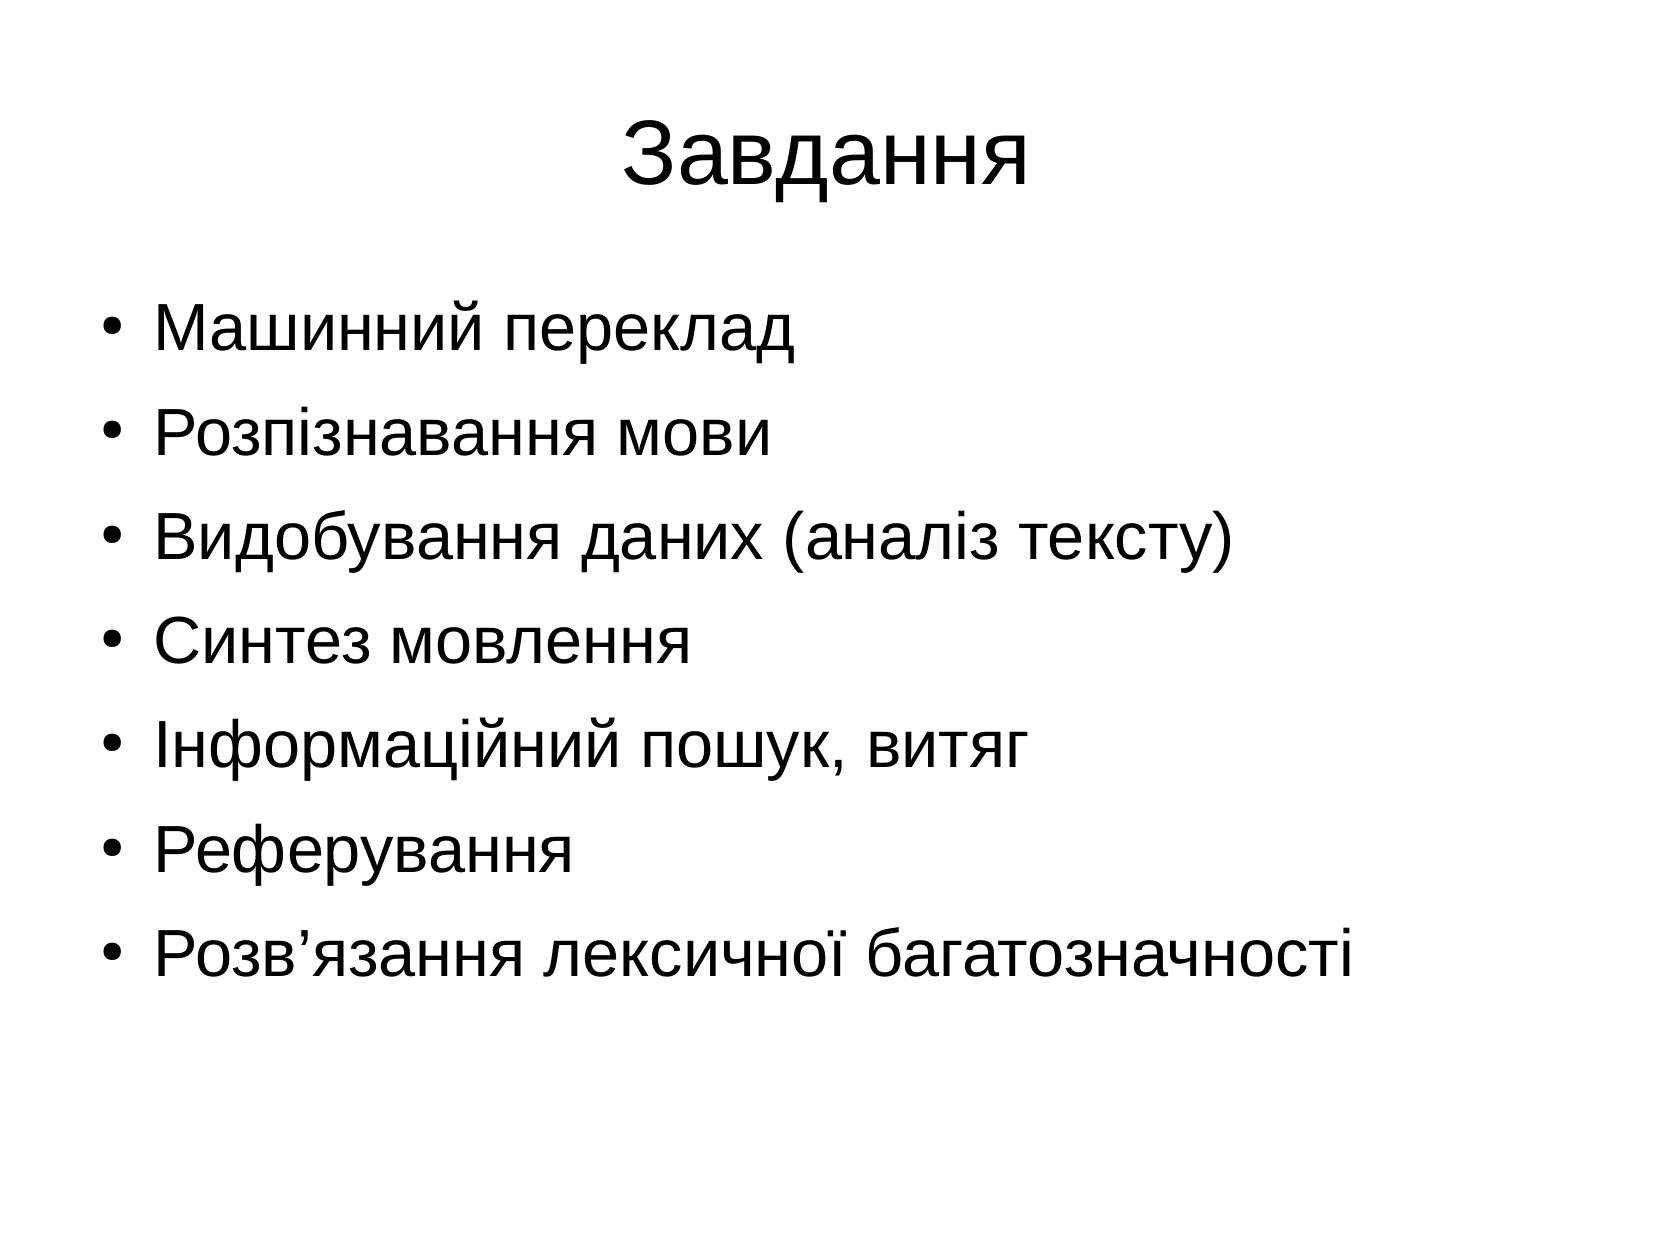

# Завдання
Машинний переклад
Розпізнавання мови
Видобування даних (аналіз тексту)
Синтез мовлення
Інформаційний пошук, витяг
Реферування
Розв’язання лексичної багатозначності